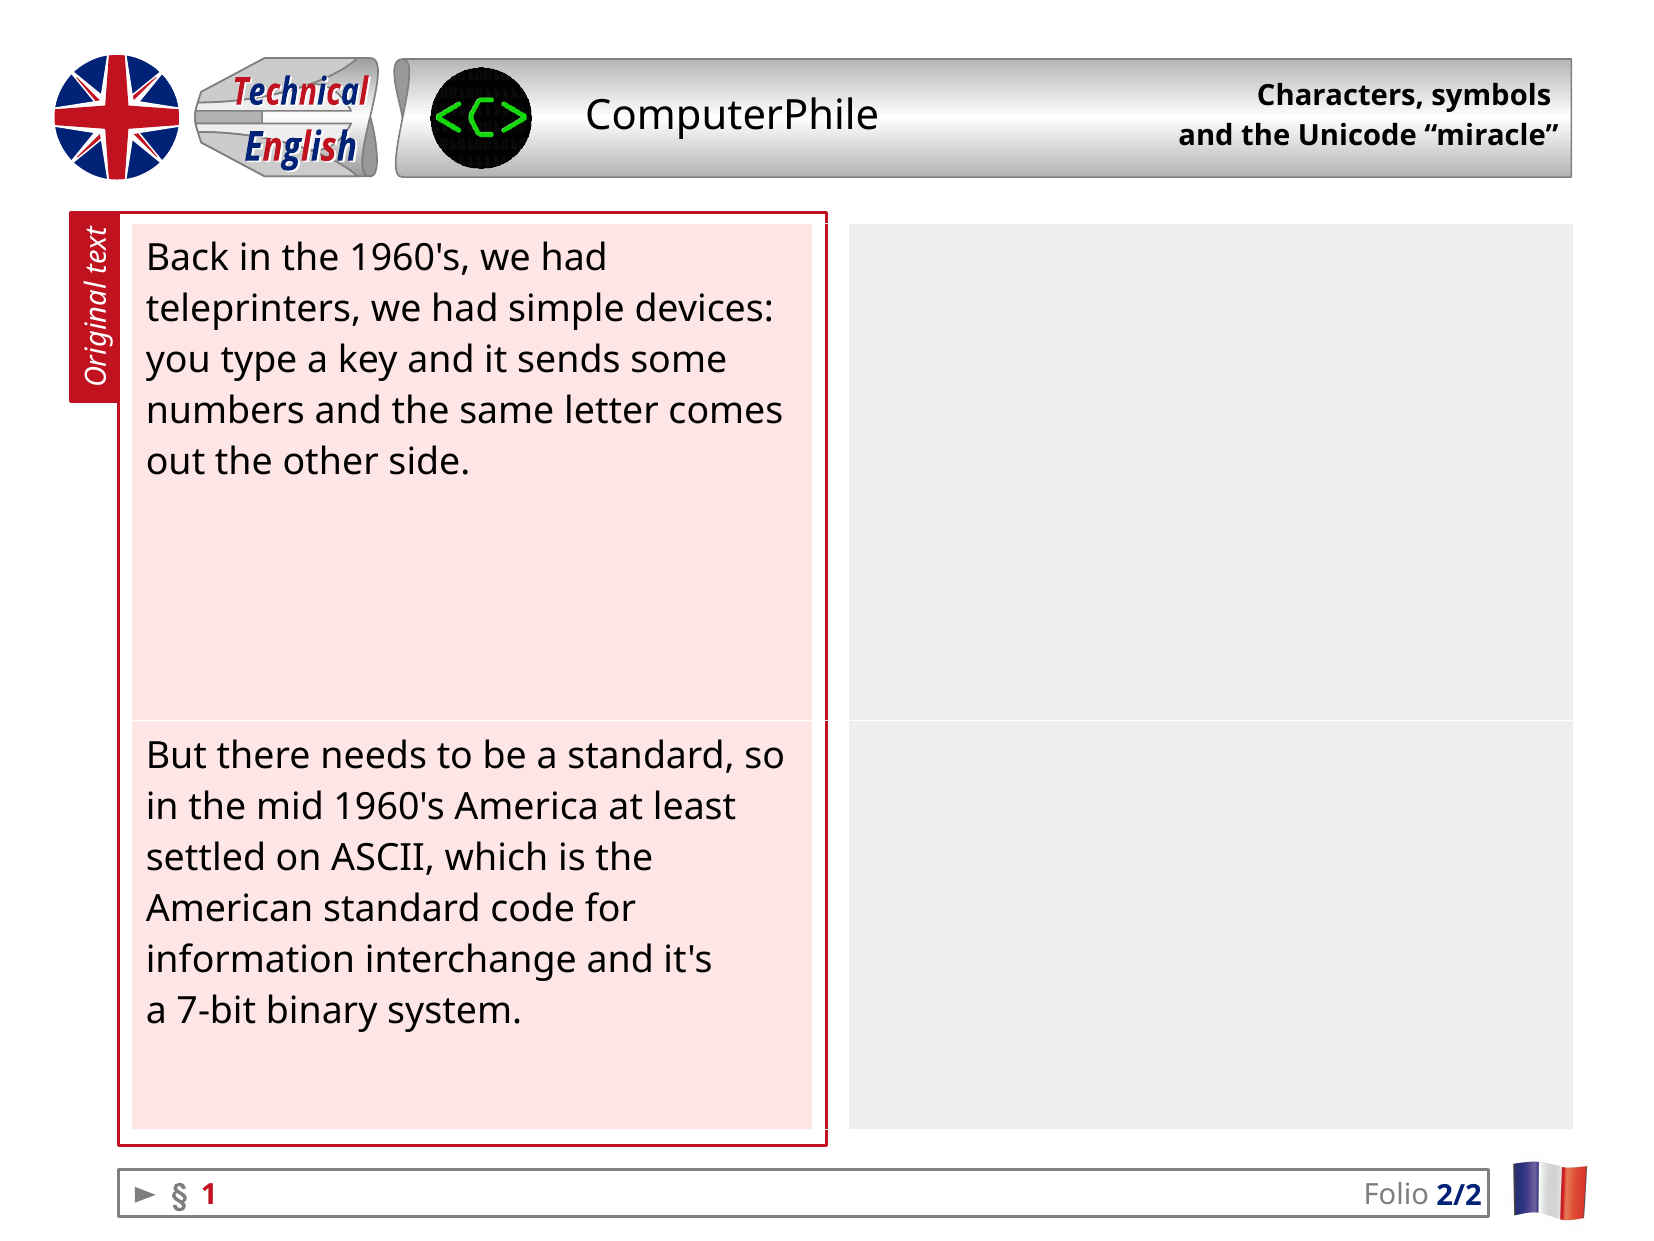

#
| Back in the 1960's, we had teleprinters, we had simple devices: you type a key and it sends some numbers and the same letter comes out the other side. | | |
| --- | --- | --- |
| But there needs to be a standard, so in the mid 1960's America at least settled on ASCII, which is the American standard code for information interchange and it's a 7‑bit binary system. | | |
1
2/2